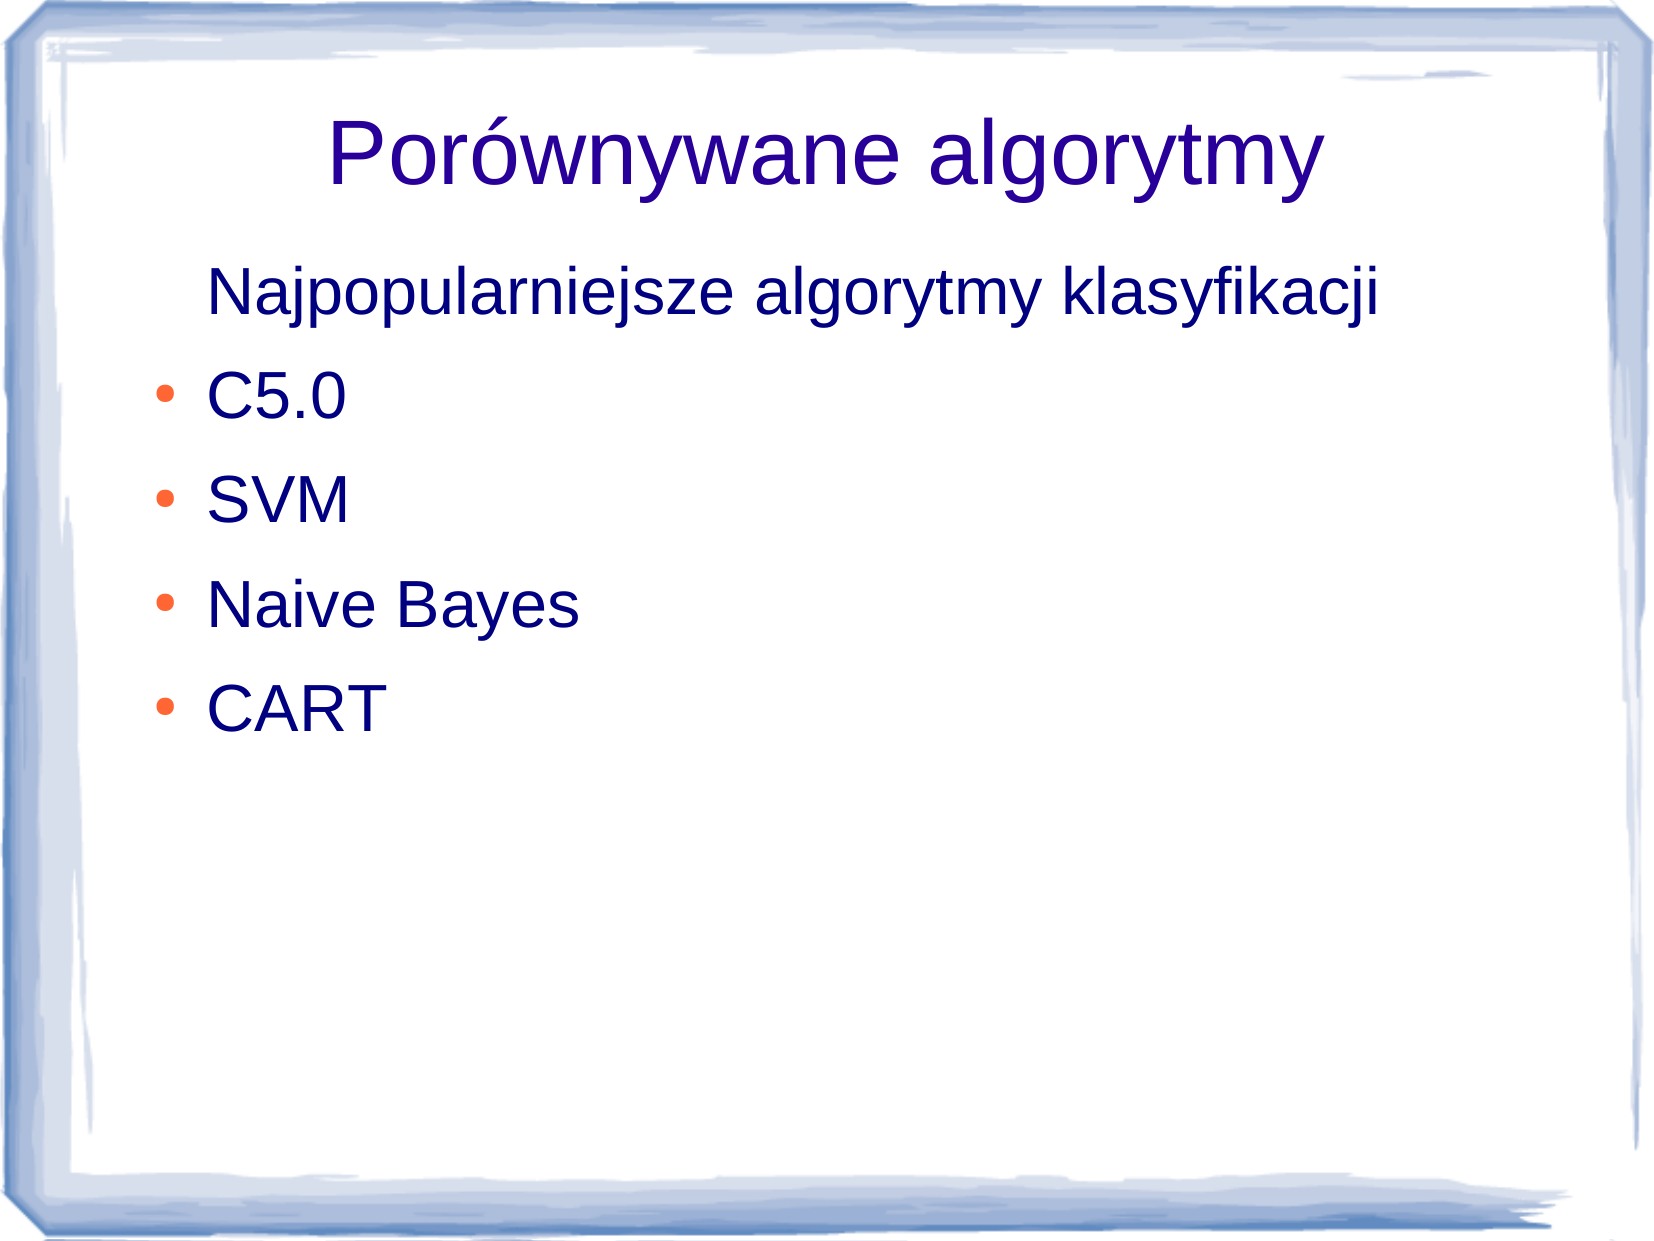

# Porównywane algorytmy
Najpopularniejsze algorytmy klasyfikacji
C5.0
SVM
Naive Bayes
CART